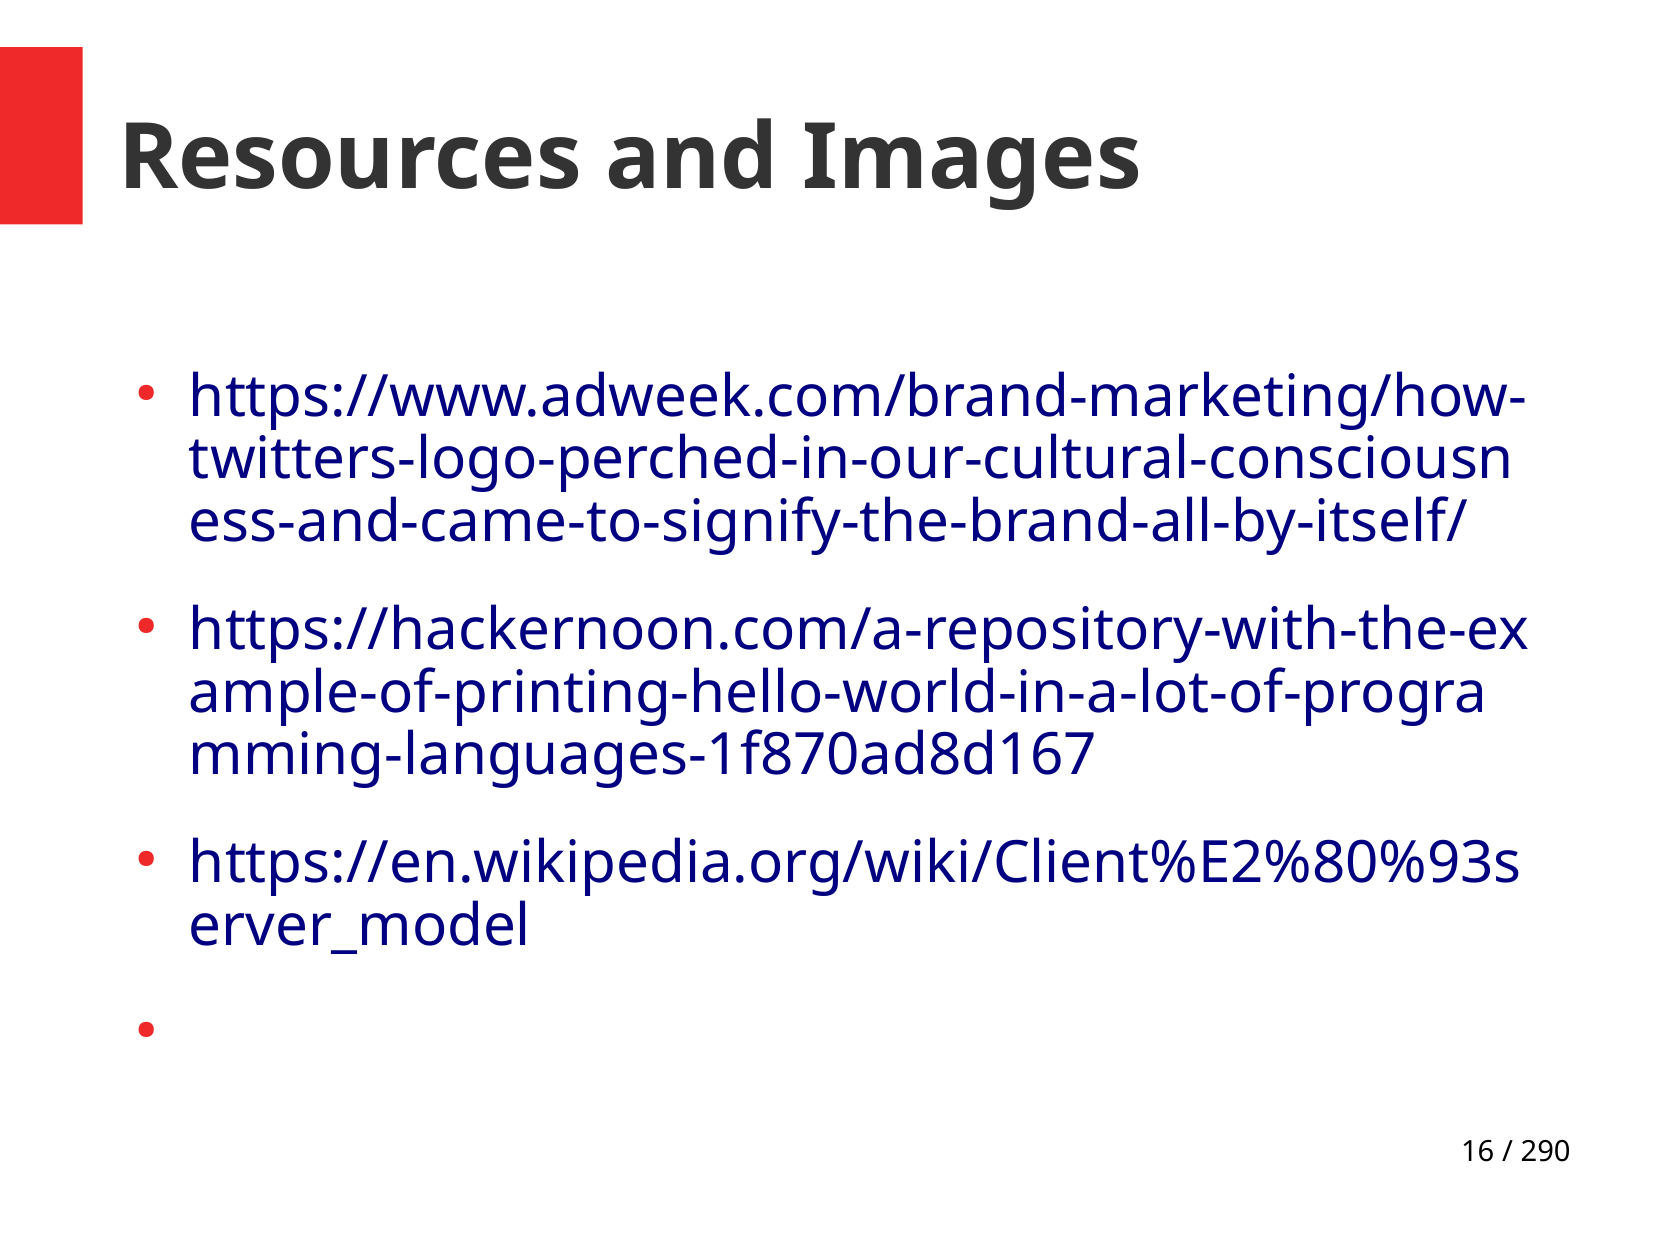

# Resources and Images
https://www.adweek.com/brand-marketing/how-twitters-logo-perched-in-our-cultural-consciousness-and-came-to-signify-the-brand-all-by-itself/
https://hackernoon.com/a-repository-with-the-example-of-printing-hello-world-in-a-lot-of-programming-languages-1f870ad8d167
https://en.wikipedia.org/wiki/Client%E2%80%93server_model
16